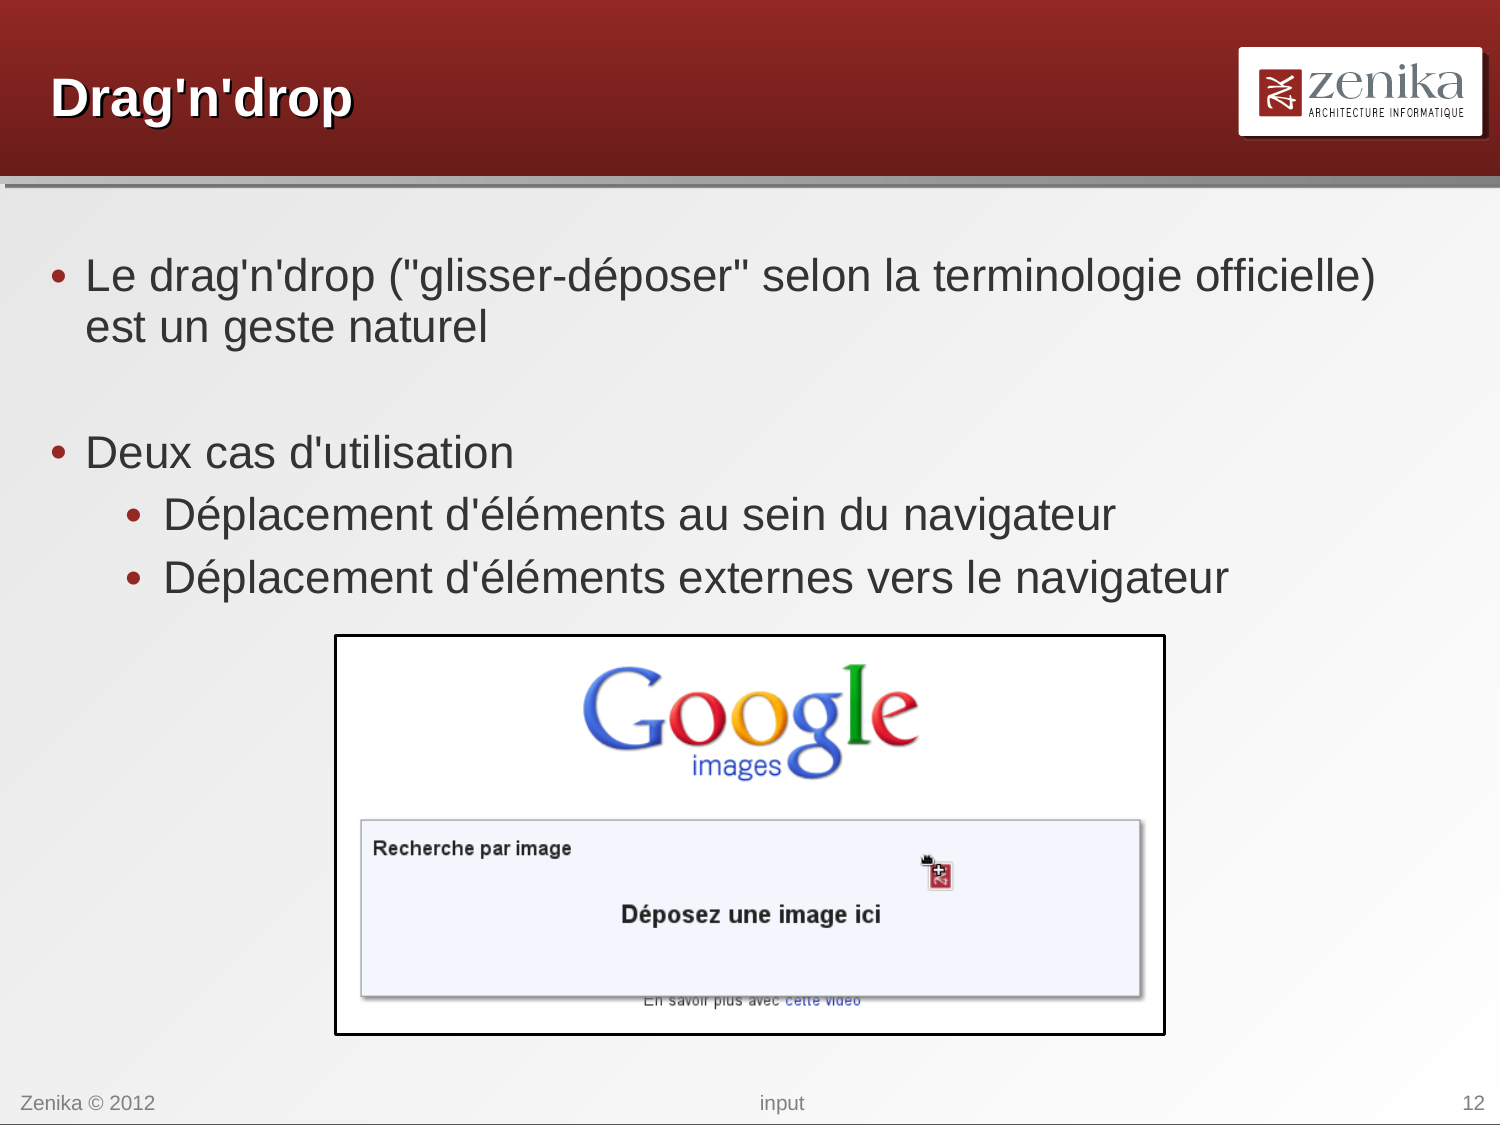

# Drag'n'drop
Le drag'n'drop ("glisser-déposer" selon la terminologie officielle) est un geste naturel
Deux cas d'utilisation
Déplacement d'éléments au sein du navigateur
Déplacement d'éléments externes vers le navigateur